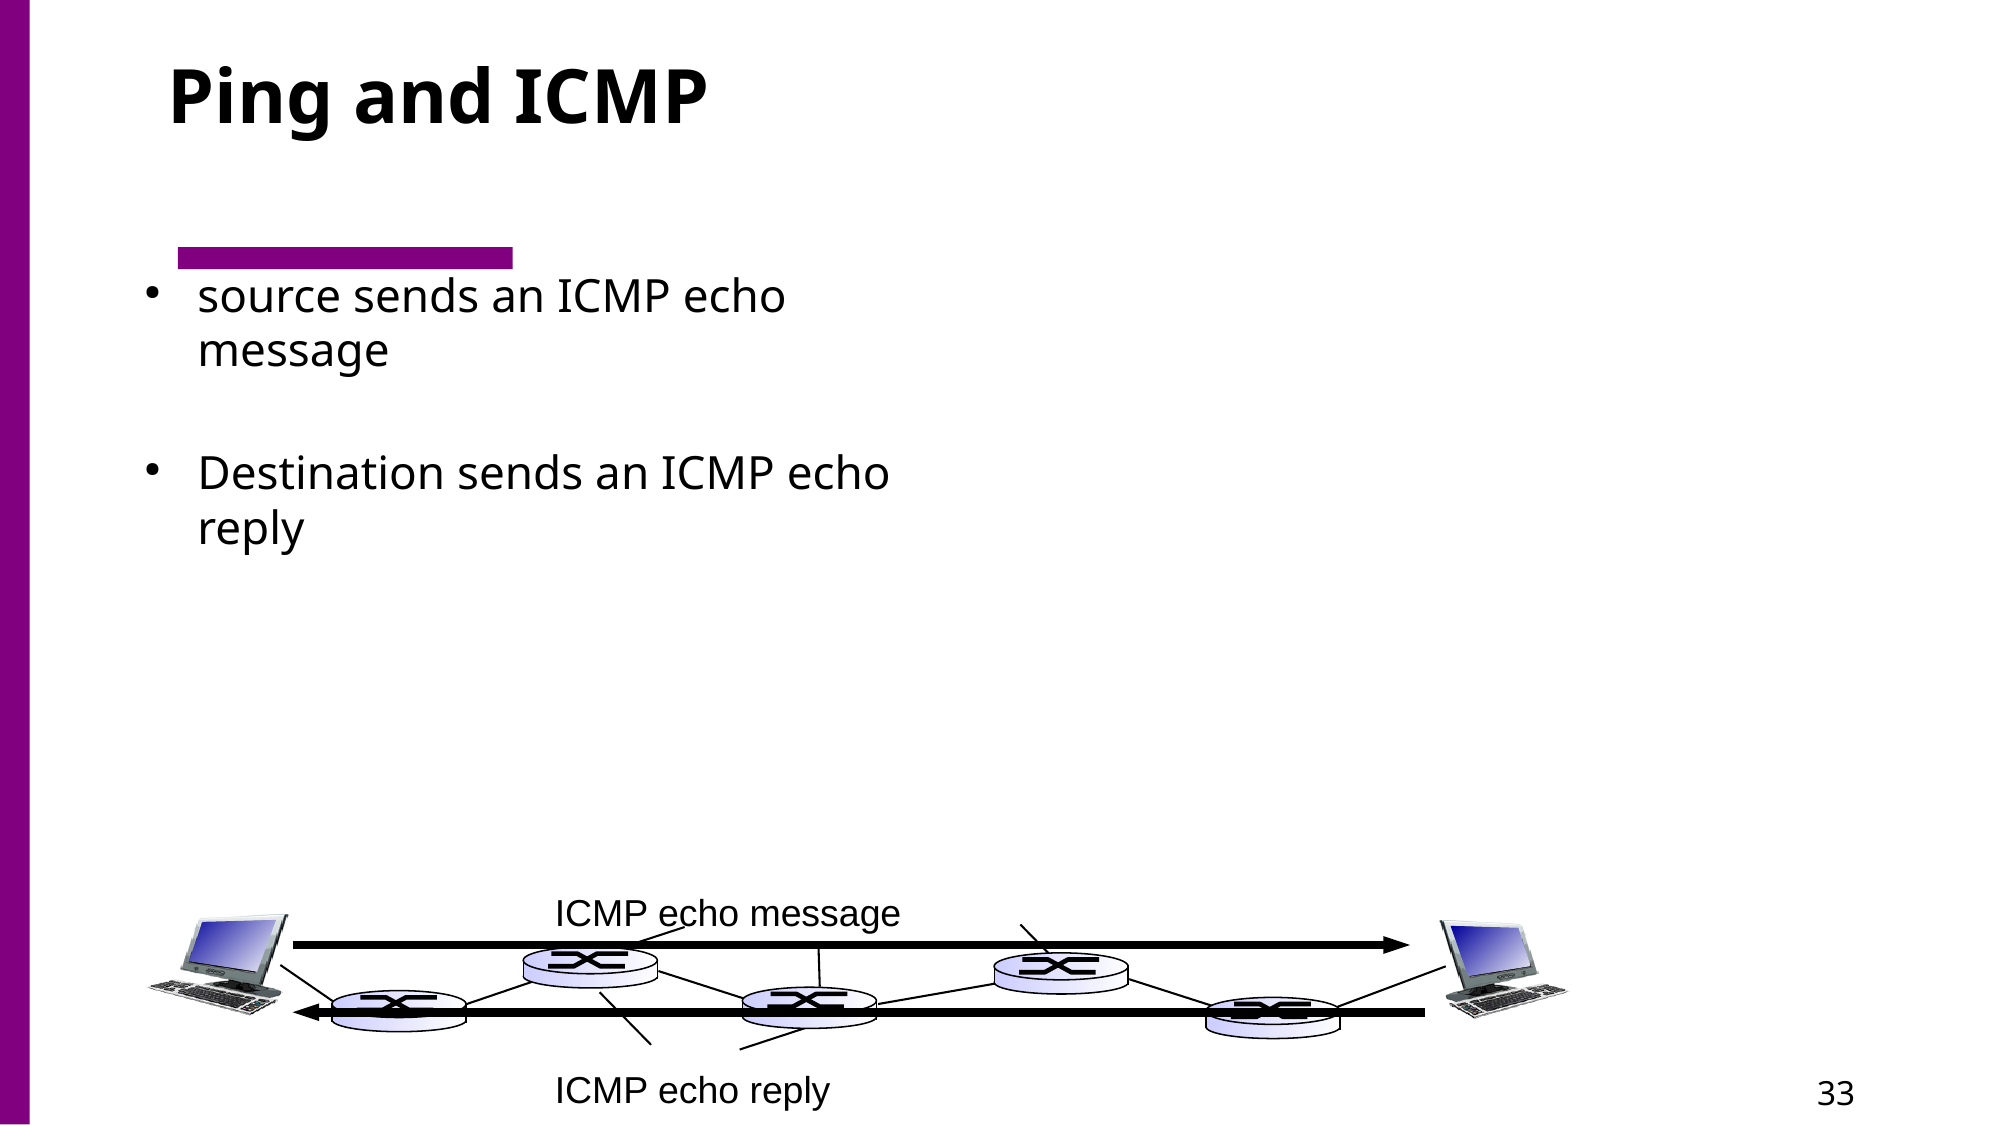

# Ping and ICMP
source sends an ICMP echo message
Destination sends an ICMP echo reply
ICMP echo message
ICMP echo reply